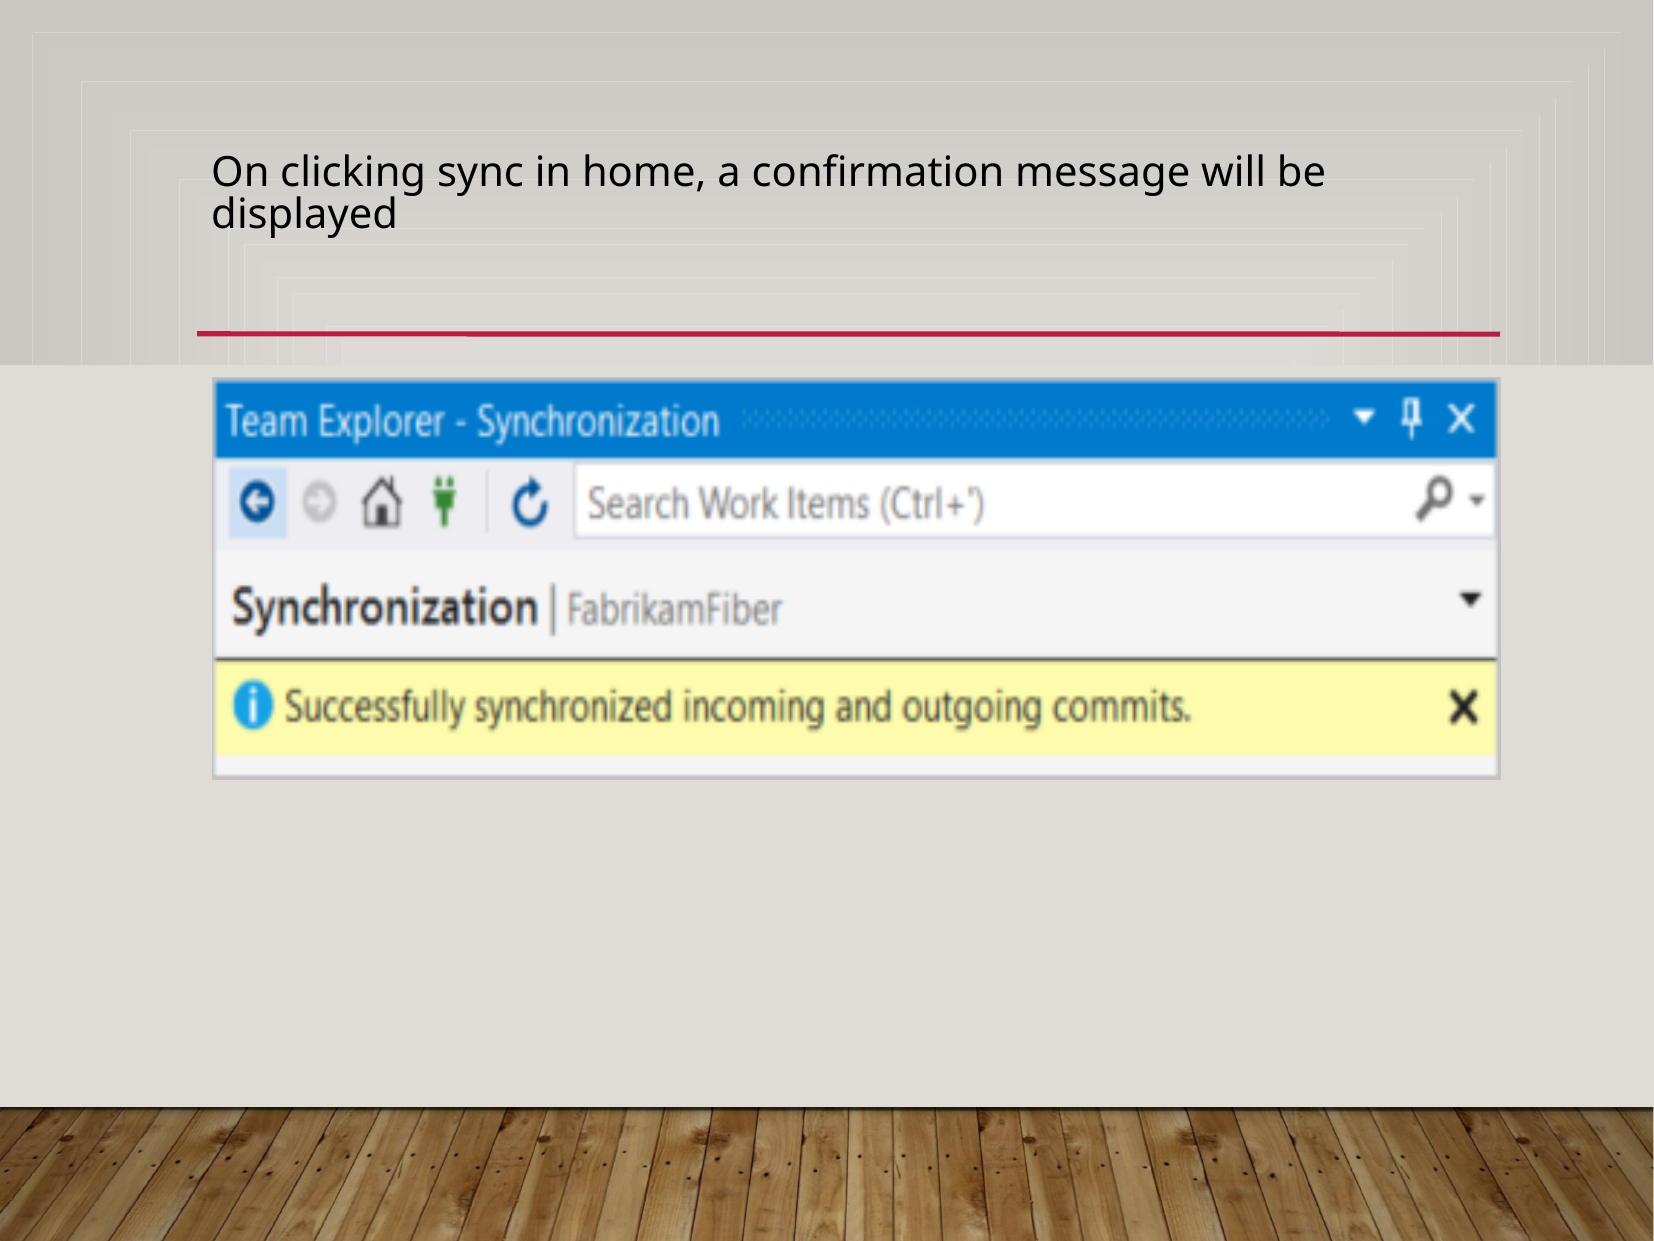

# On clicking sync in home, a confirmation message will be displayed